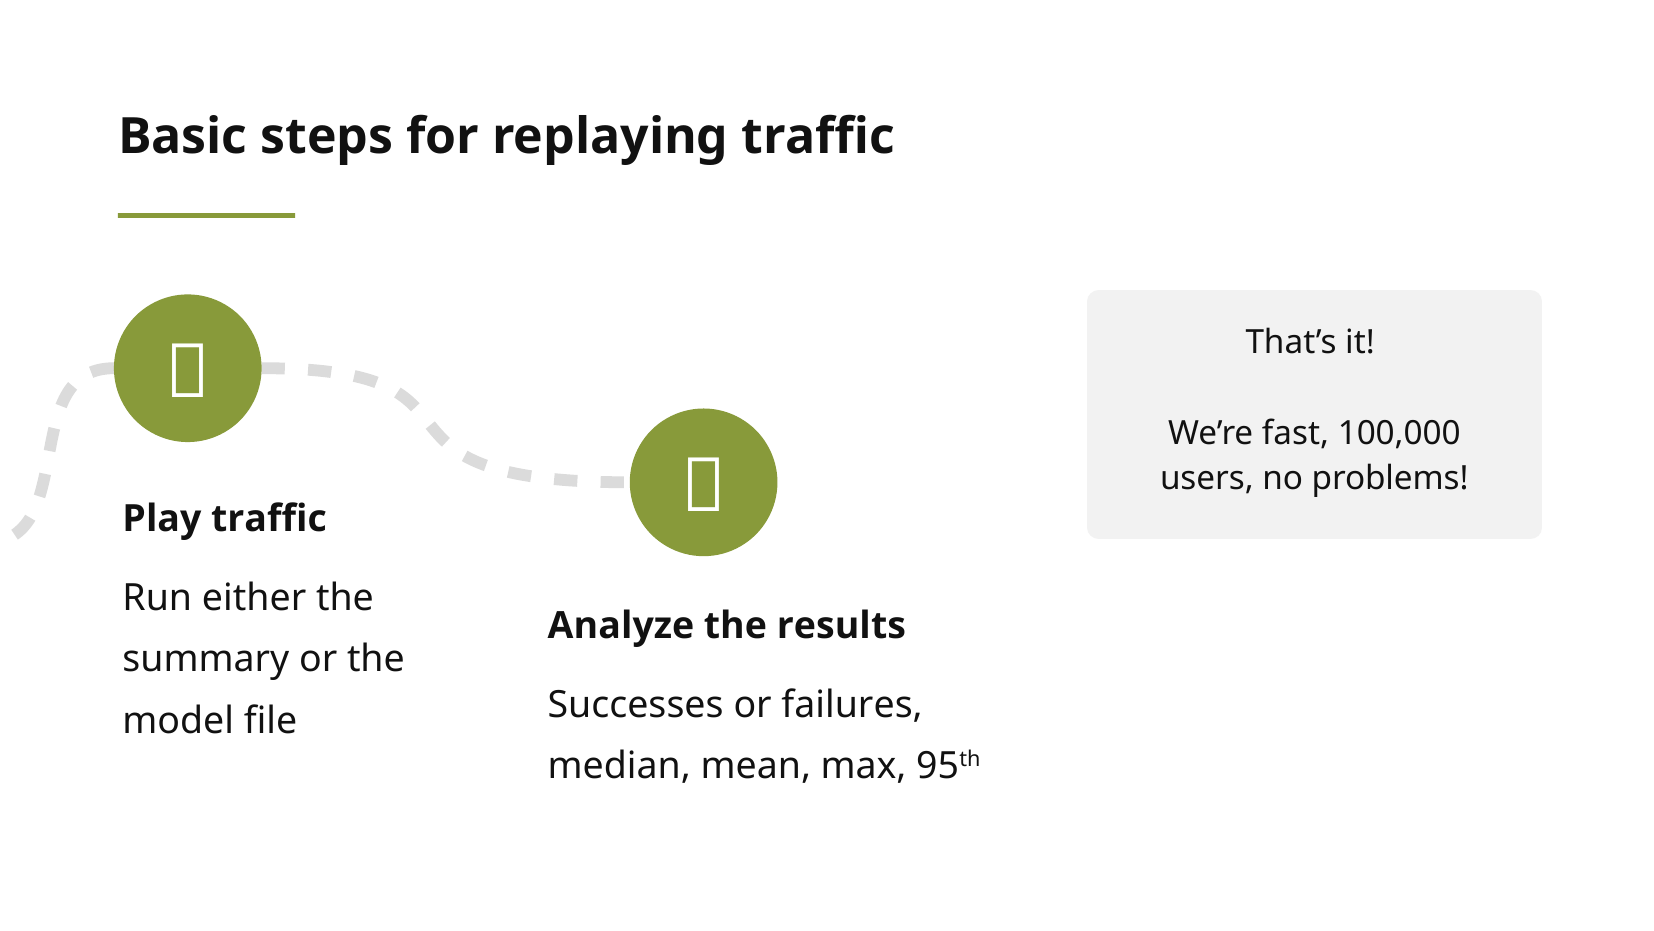

# Basic steps for replaying traffic

That’s it!
We’re fast, 100,000 users, no problems!


Play traffic
Run either the summary or the model file
Analyze the results
Successes or failures,
median, mean, max, 95th